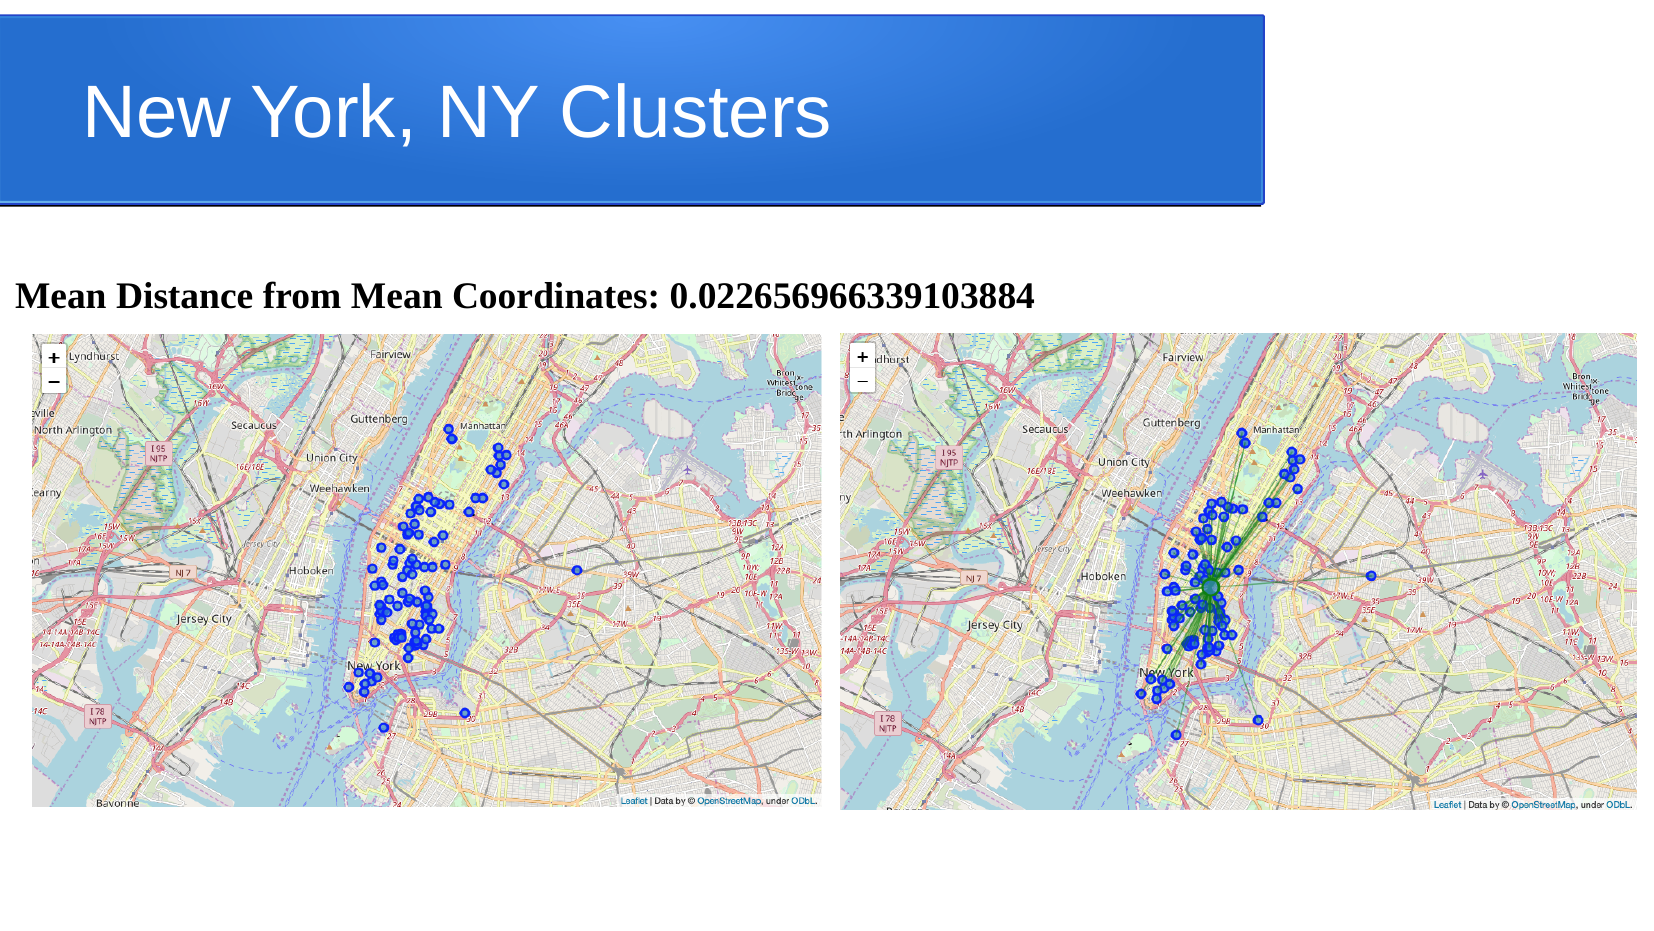

# New York, NY Clusters
Mean Distance from Mean Coordinates: 0.022656966339103884